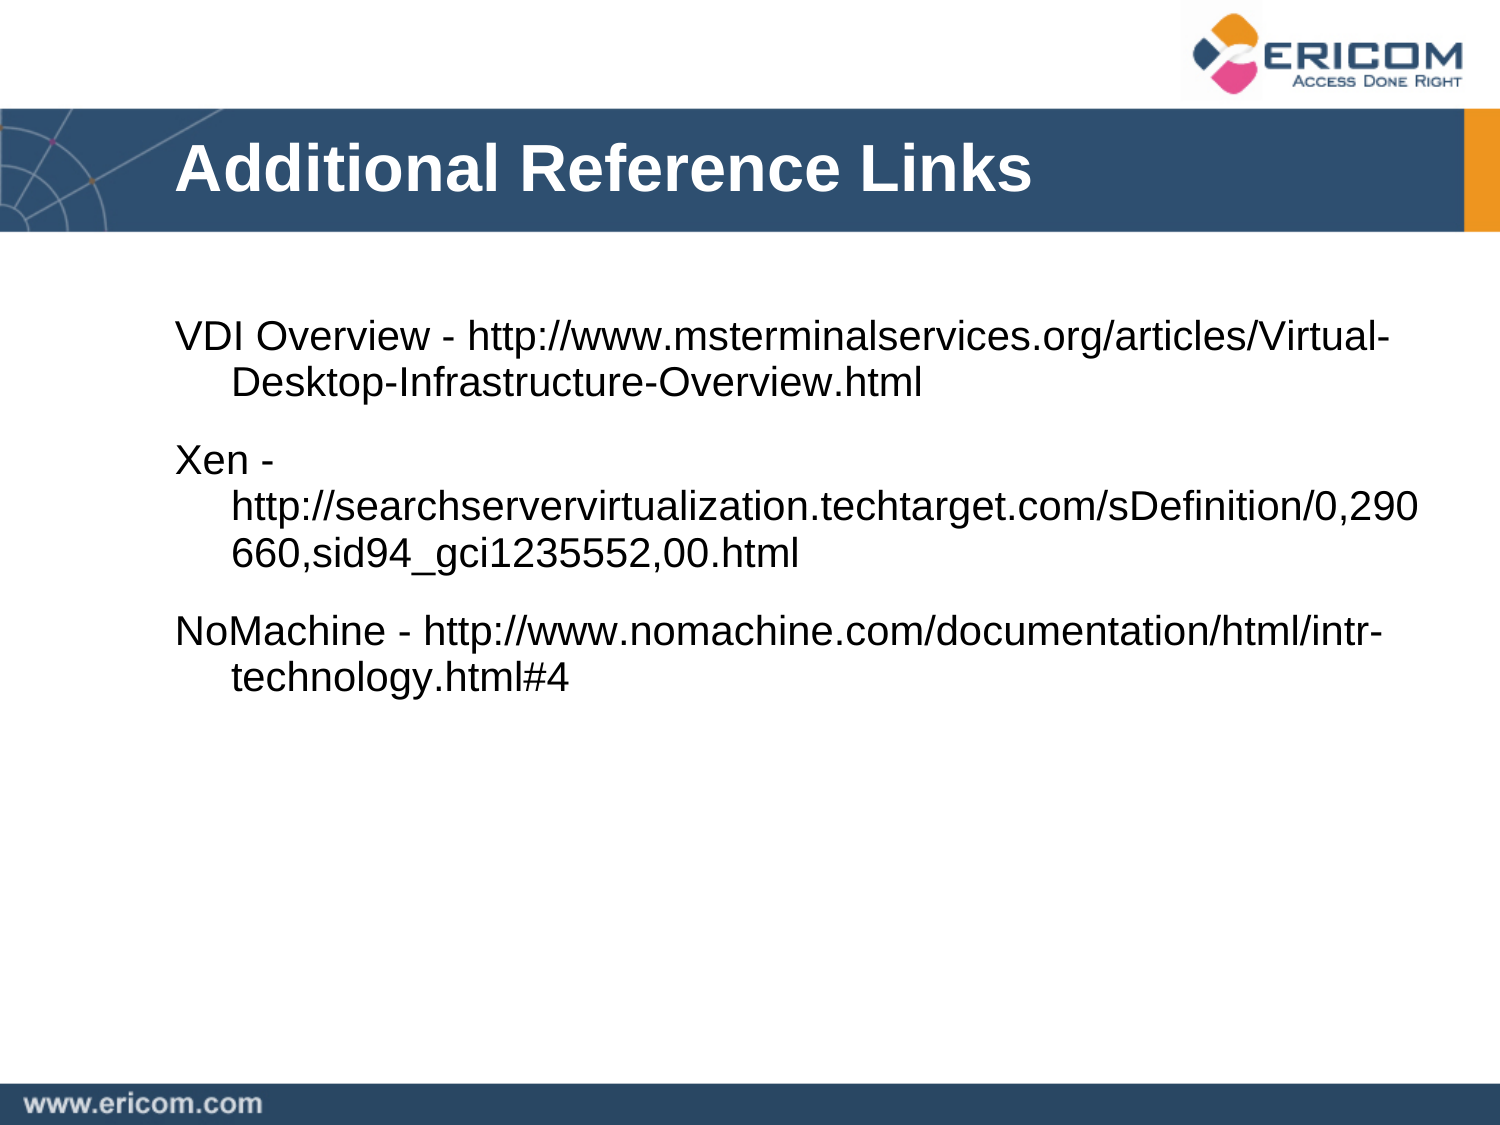

# Additional Reference Links
VDI Overview - http://www.msterminalservices.org/articles/Virtual-Desktop-Infrastructure-Overview.html
Xen - http://searchservervirtualization.techtarget.com/sDefinition/0,290660,sid94_gci1235552,00.html
NoMachine - http://www.nomachine.com/documentation/html/intr-technology.html#4